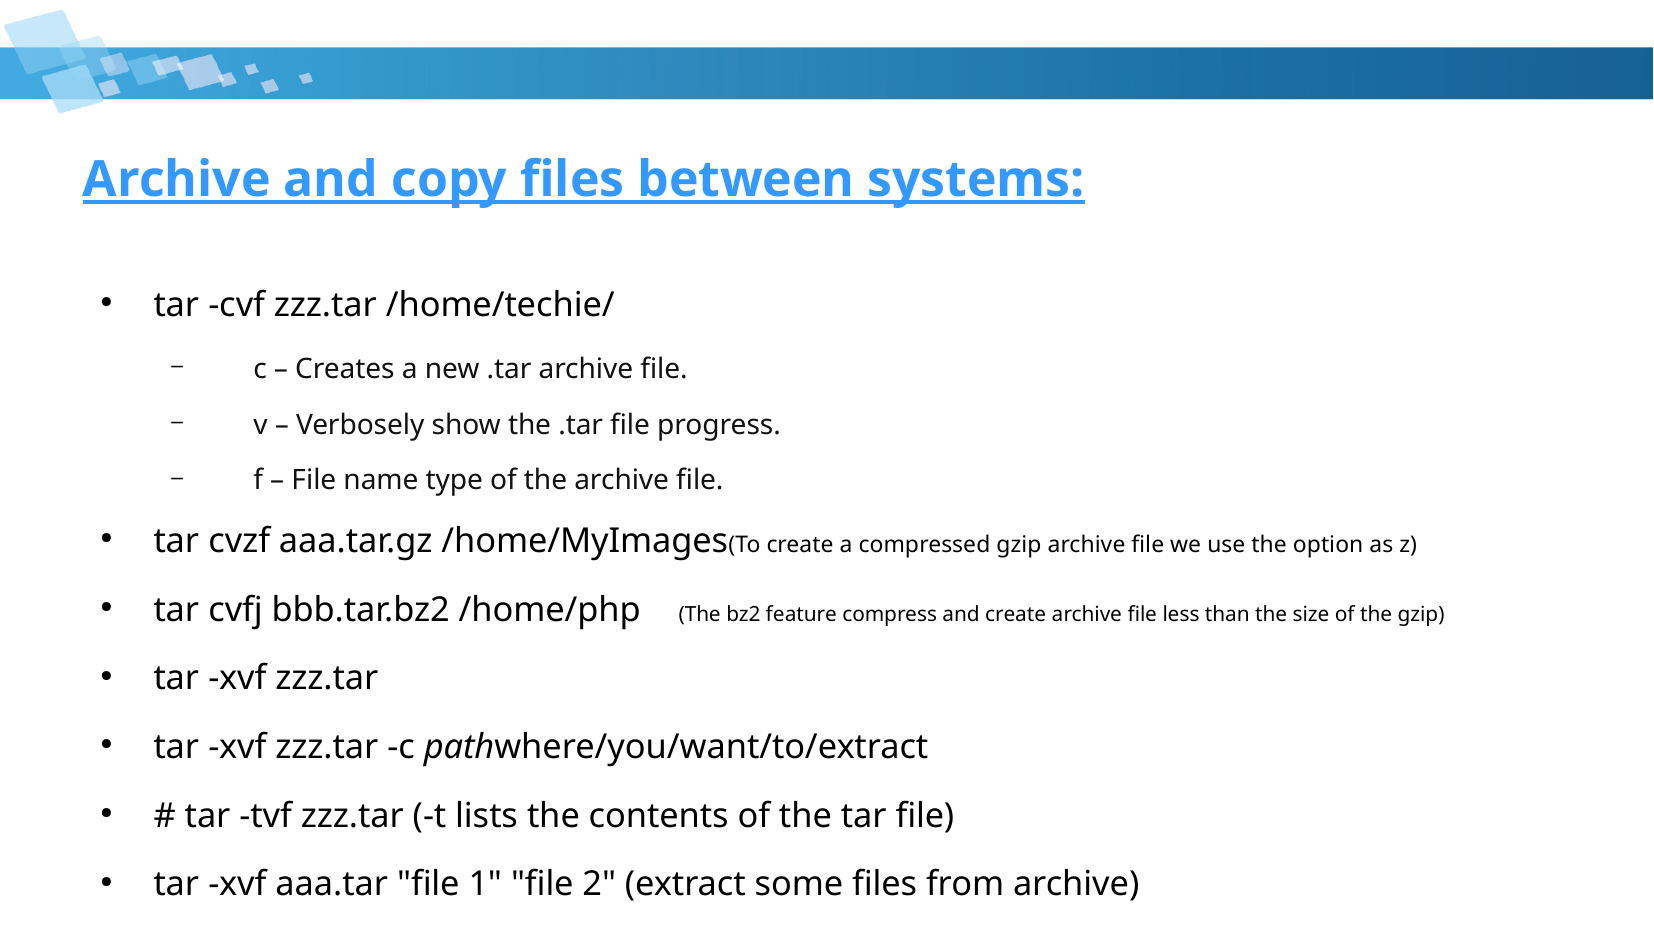

# Archive and copy files between systems:
tar -cvf zzz.tar /home/techie/
 c – Creates a new .tar archive file.
 v – Verbosely show the .tar file progress.
 f – File name type of the archive file.
tar cvzf aaa.tar.gz /home/MyImages(To create a compressed gzip archive file we use the option as z)
tar cvfj bbb.tar.bz2 /home/php	(The bz2 feature compress and create archive file less than the size of the gzip)
tar -xvf zzz.tar
tar -xvf zzz.tar -c pathwhere/you/want/to/extract
# tar -tvf zzz.tar (-t lists the contents of the tar file)
tar -xvf aaa.tar "file 1" "file 2" (extract some files from archive)